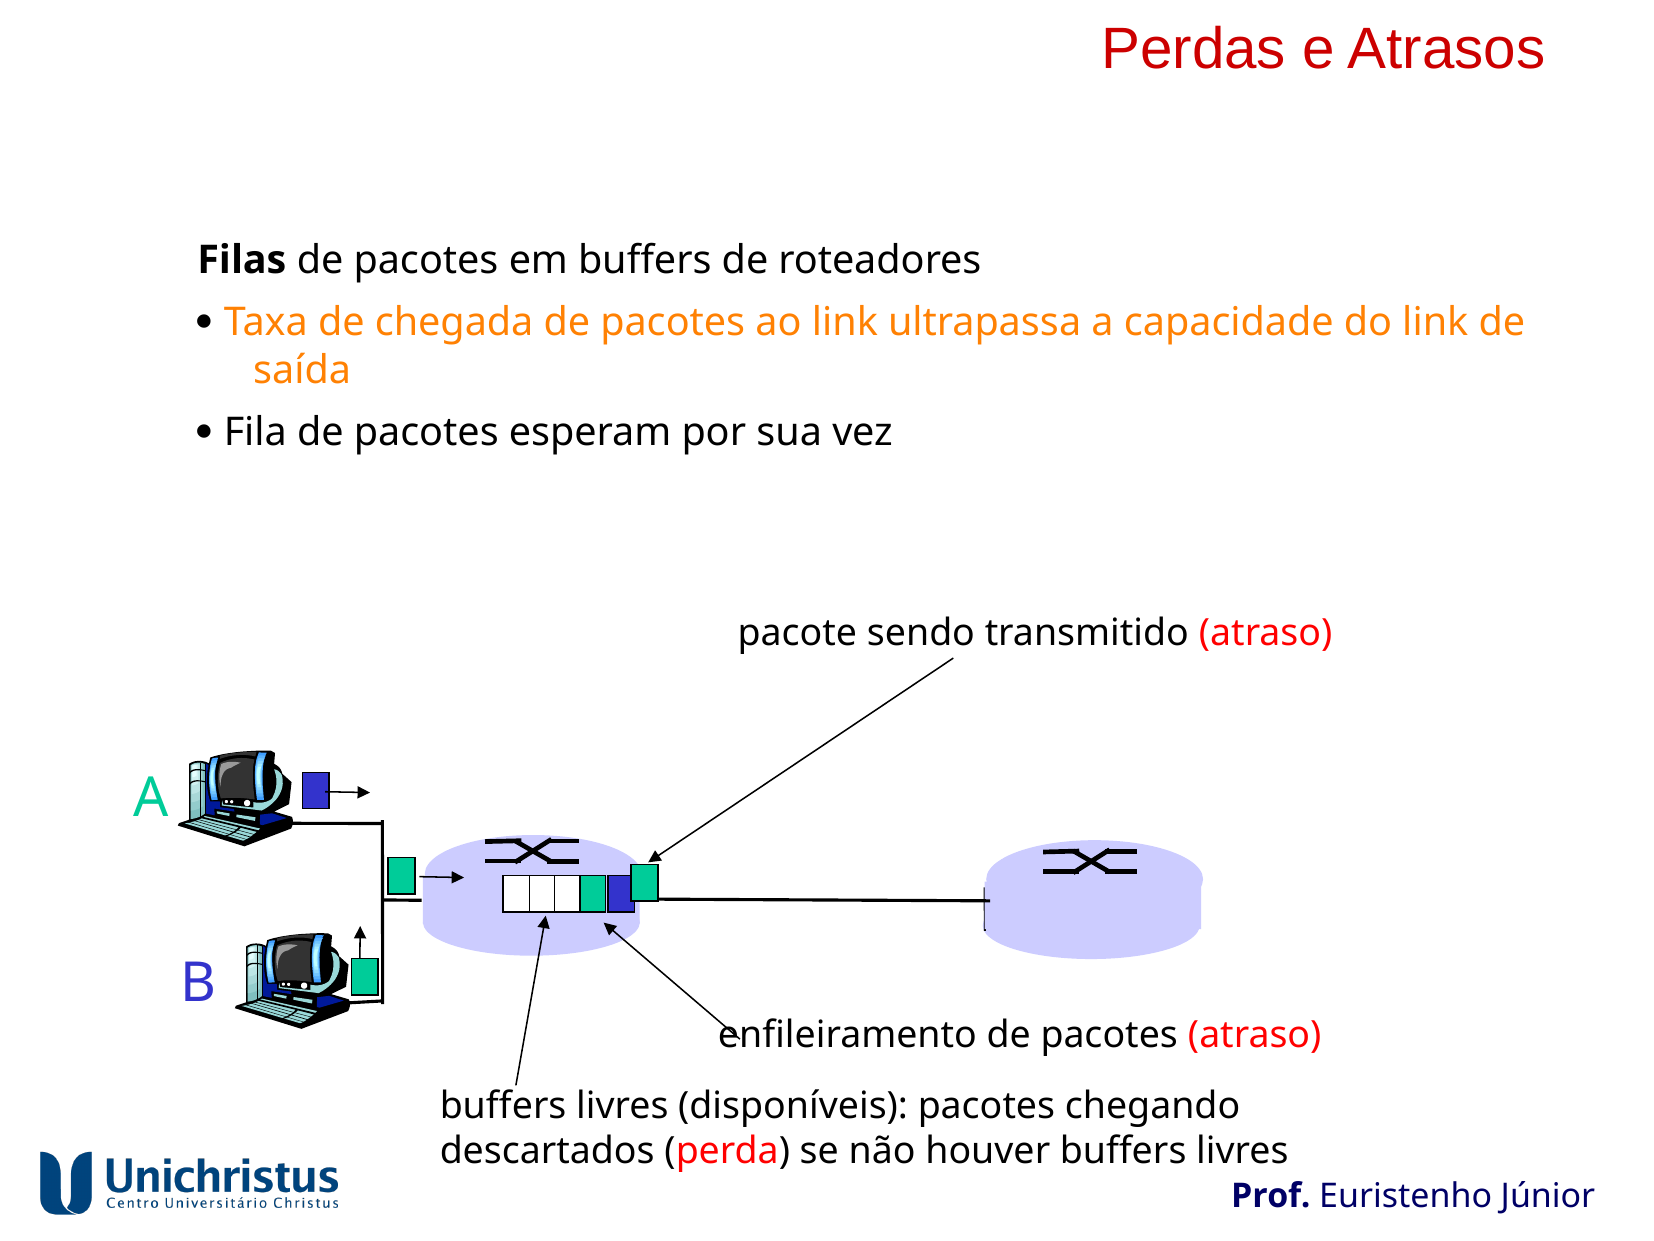

Perdas e Atrasos
Como perdas e atrasos ocorrem?
# Filas de pacotes em buffers de roteadores
 Taxa de chegada de pacotes ao link ultrapassa a capacidade do link de saída
 Fila de pacotes esperam por sua vez
pacote sendo transmitido (atraso)
A
buffers livres (disponíveis): pacotes chegando
descartados (perda) se não houver buffers livres
enfileiramento de pacotes (atraso)
B
Prof. Euristenho Júnior